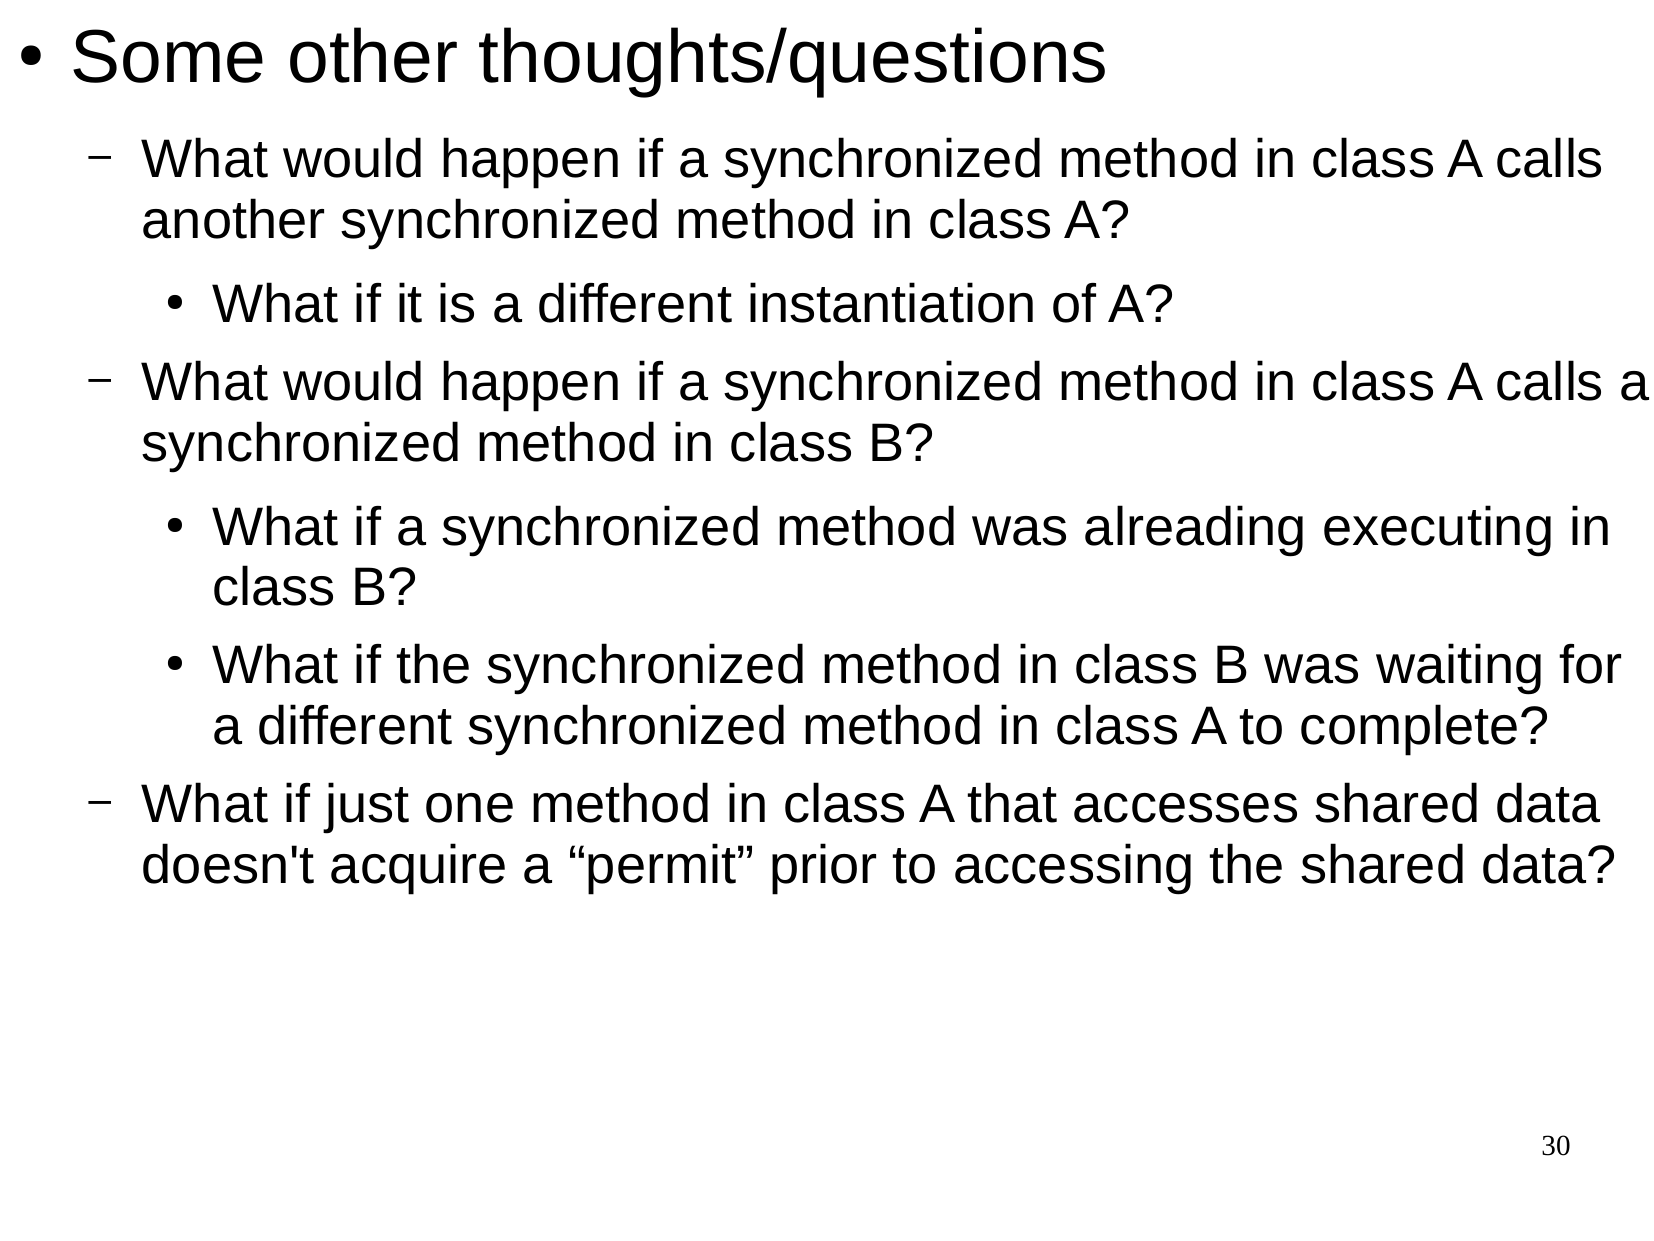

# Some other thoughts/questions
What would happen if a synchronized method in class A calls another synchronized method in class A?
What if it is a different instantiation of A?
What would happen if a synchronized method in class A calls a synchronized method in class B?
What if a synchronized method was alreading executing in class B?
What if the synchronized method in class B was waiting for a different synchronized method in class A to complete?
What if just one method in class A that accesses shared data doesn't acquire a “permit” prior to accessing the shared data?
30